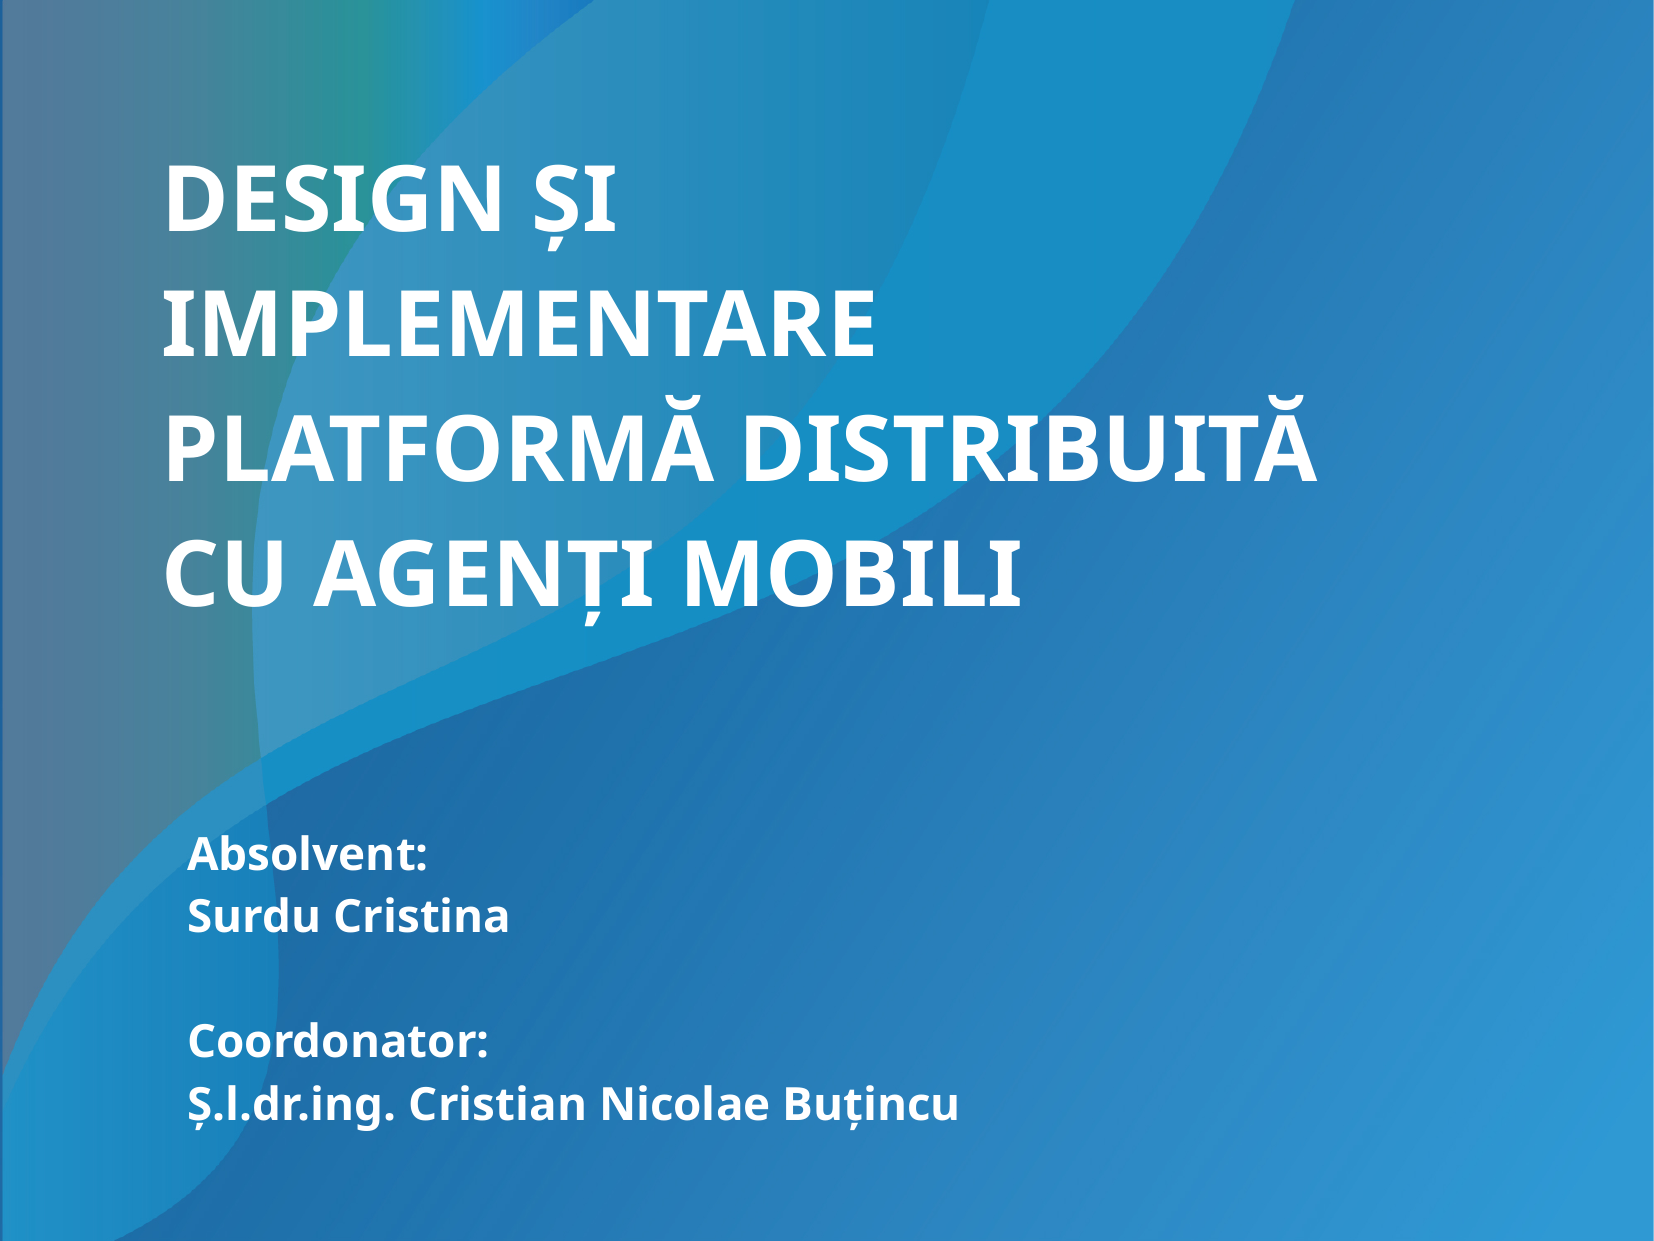

# DESIGN ȘI IMPLEMENTARE PLATFORMĂ DISTRIBUITĂ CU AGENȚI MOBILI
Absolvent:
Surdu Cristina
Coordonator:
Ș.l.dr.ing. Cristian Nicolae Buțincu